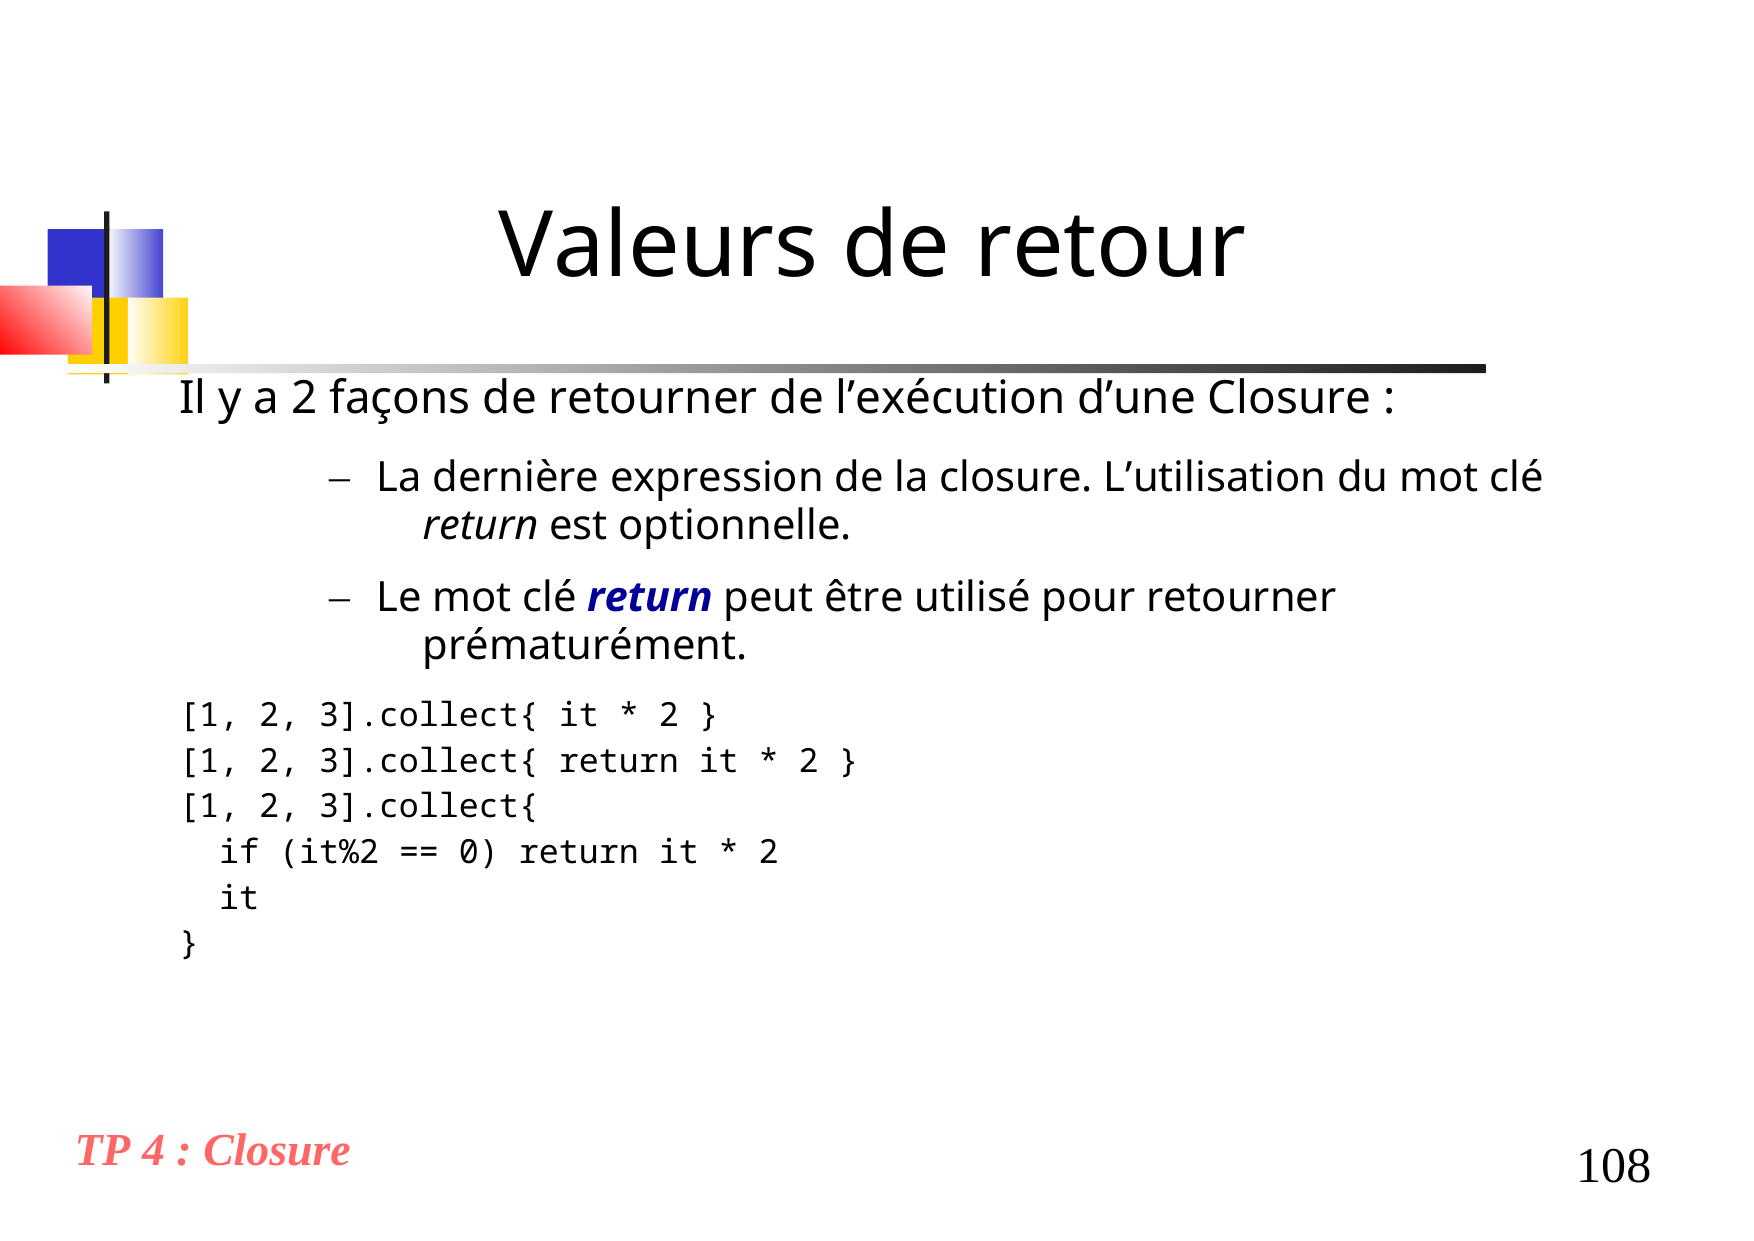

# Valeurs de retour
Il y a 2 façons de retourner de l’exécution d’une Closure :
La dernière expression de la closure. L’utilisation du mot clé return est optionnelle.
Le mot clé return peut être utilisé pour retourner prématurément.
[1, 2, 3].collect{ it * 2 }
[1, 2, 3].collect{ return it * 2 }
[1, 2, 3].collect{
 if (it%2 == 0) return it * 2
 it
}
TP 4 : Closure